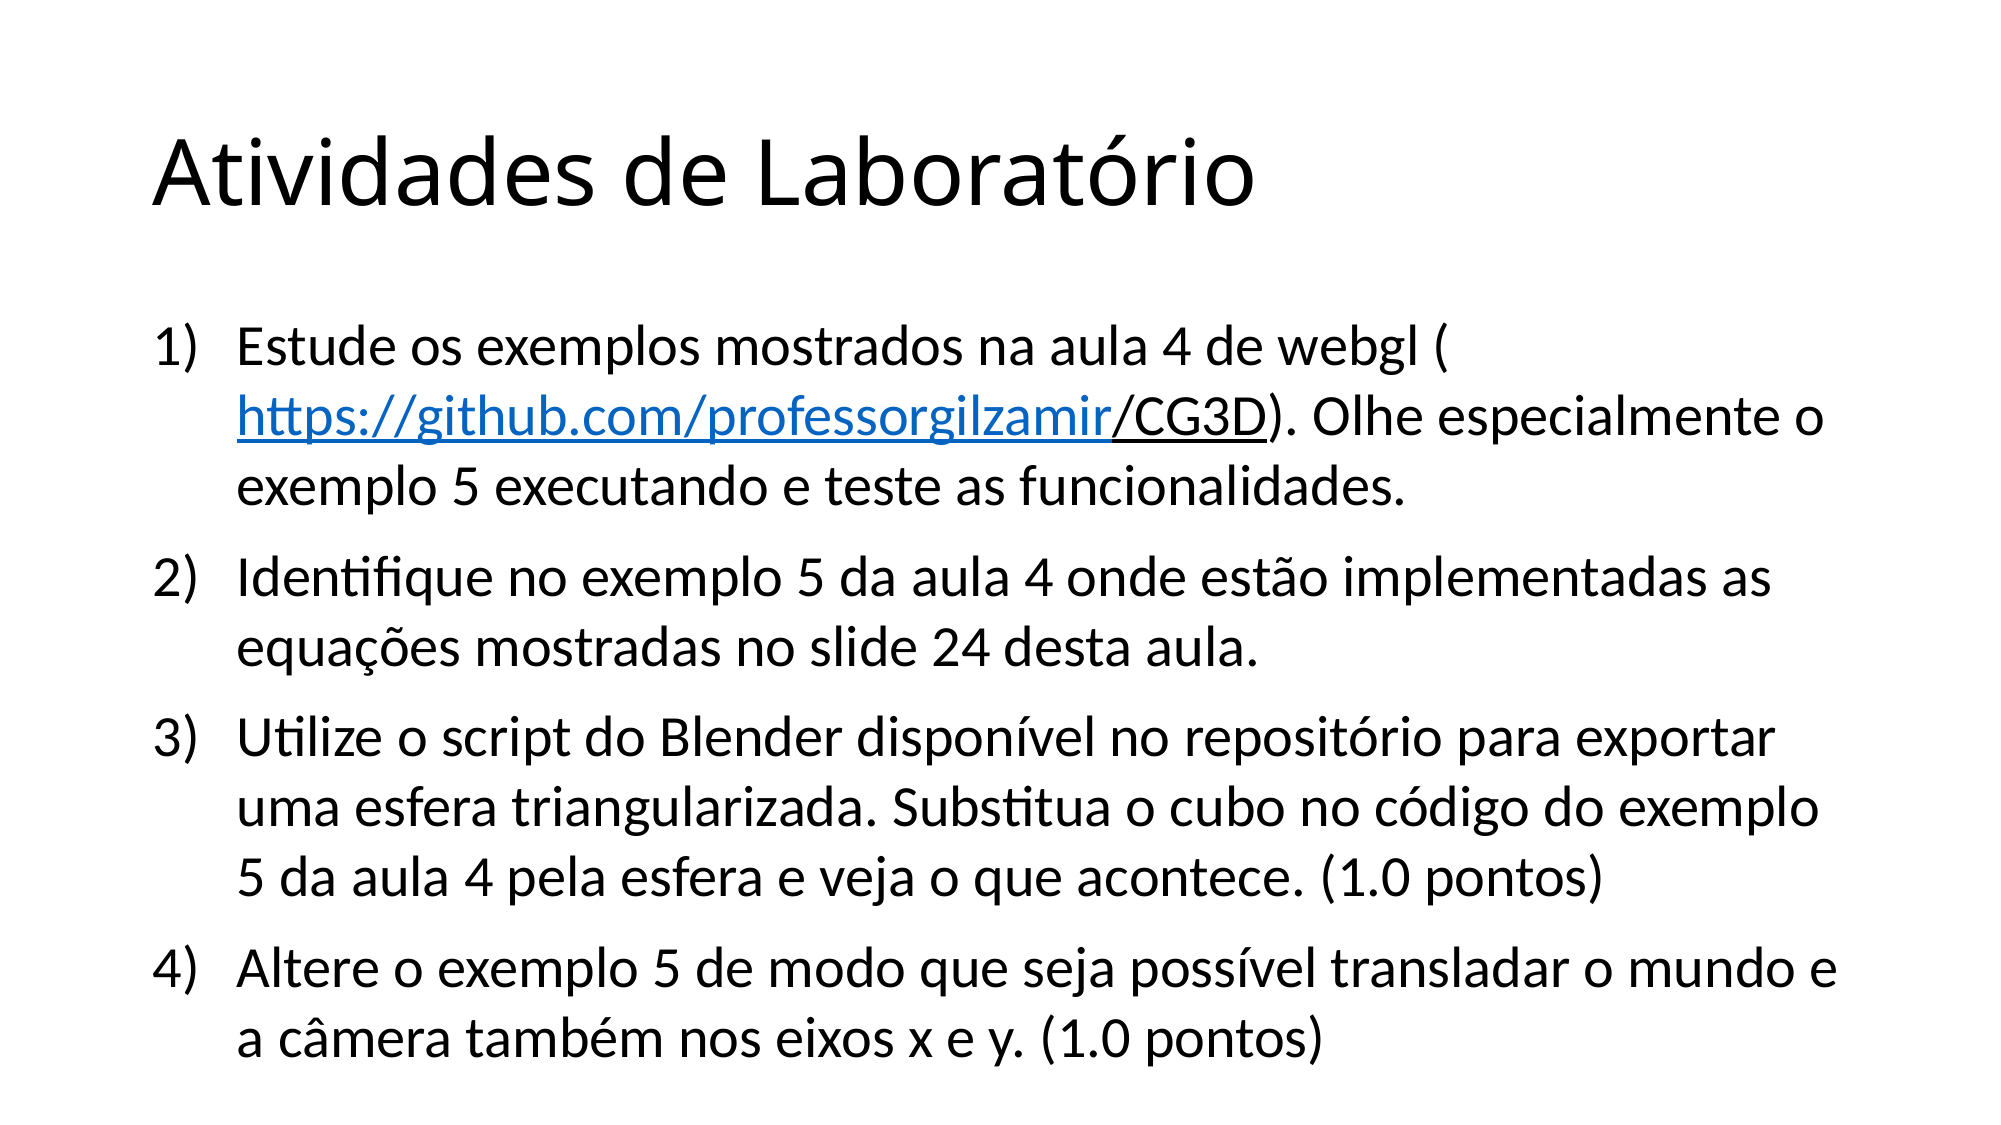

# Atividades de Laboratório
Estude os exemplos mostrados na aula 4 de webgl (https://github.com/professorgilzamir/CG3D). Olhe especialmente o exemplo 5 executando e teste as funcionalidades.
Identifique no exemplo 5 da aula 4 onde estão implementadas as equações mostradas no slide 24 desta aula.
Utilize o script do Blender disponível no repositório para exportar uma esfera triangularizada. Substitua o cubo no código do exemplo 5 da aula 4 pela esfera e veja o que acontece. (1.0 pontos)
Altere o exemplo 5 de modo que seja possível transladar o mundo e a câmera também nos eixos x e y. (1.0 pontos)